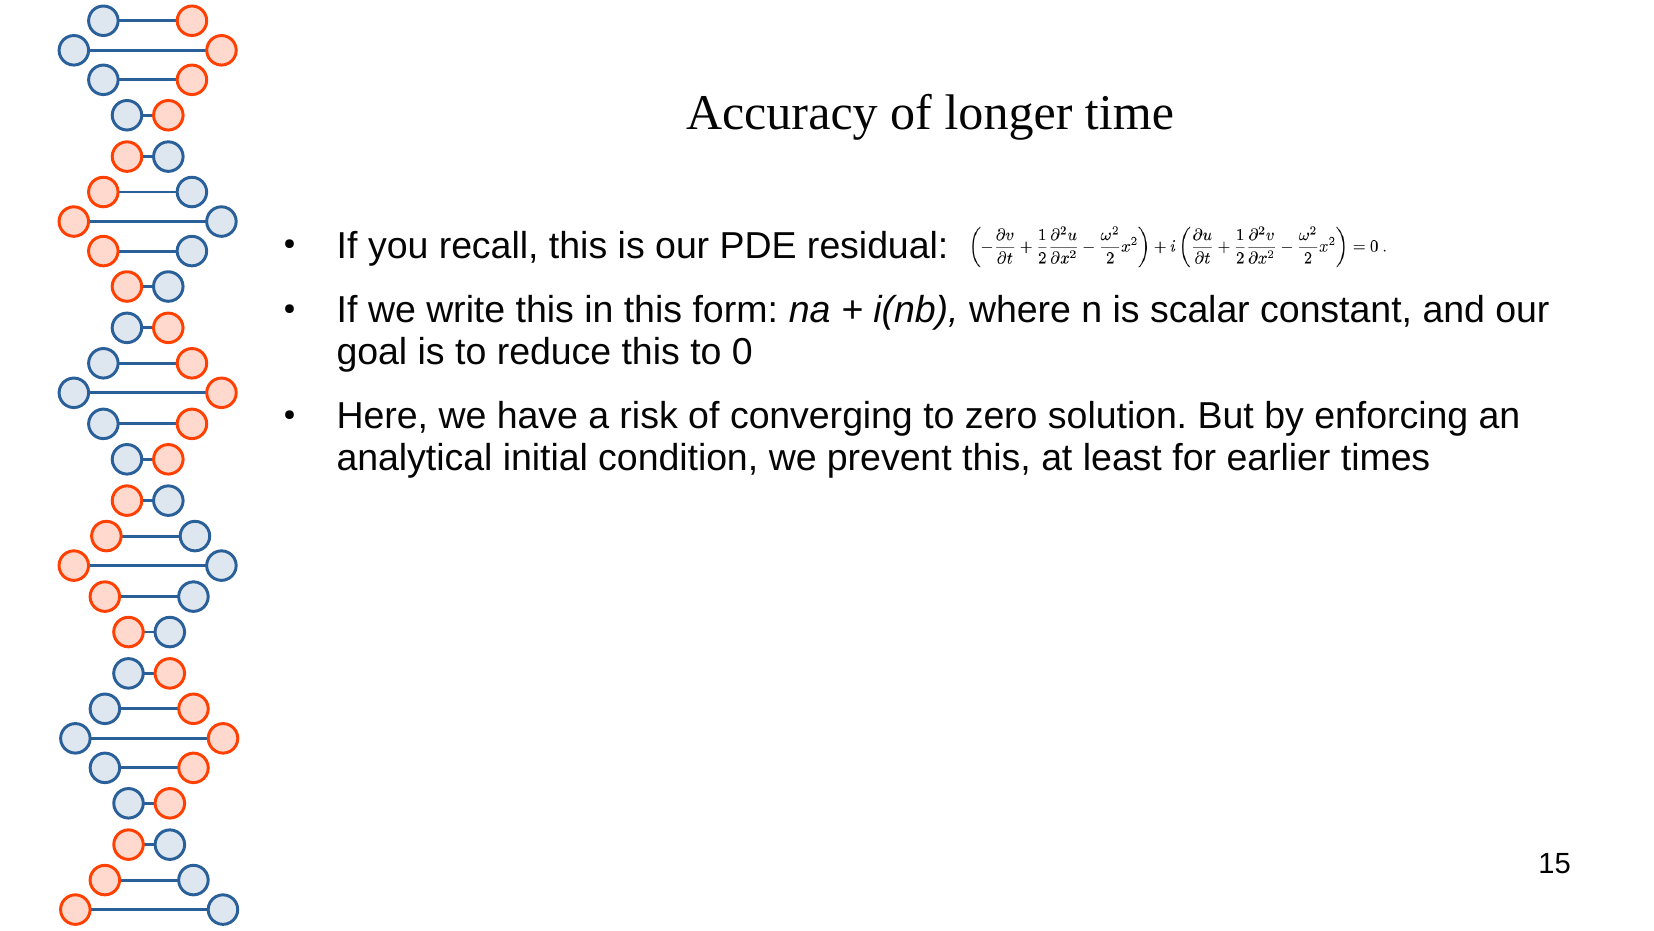

# Accuracy of longer time
If you recall, this is our PDE residual:
If we write this in this form: na + i(nb), where n is scalar constant, and our goal is to reduce this to 0
Here, we have a risk of converging to zero solution. But by enforcing an analytical initial condition, we prevent this, at least for earlier times
15